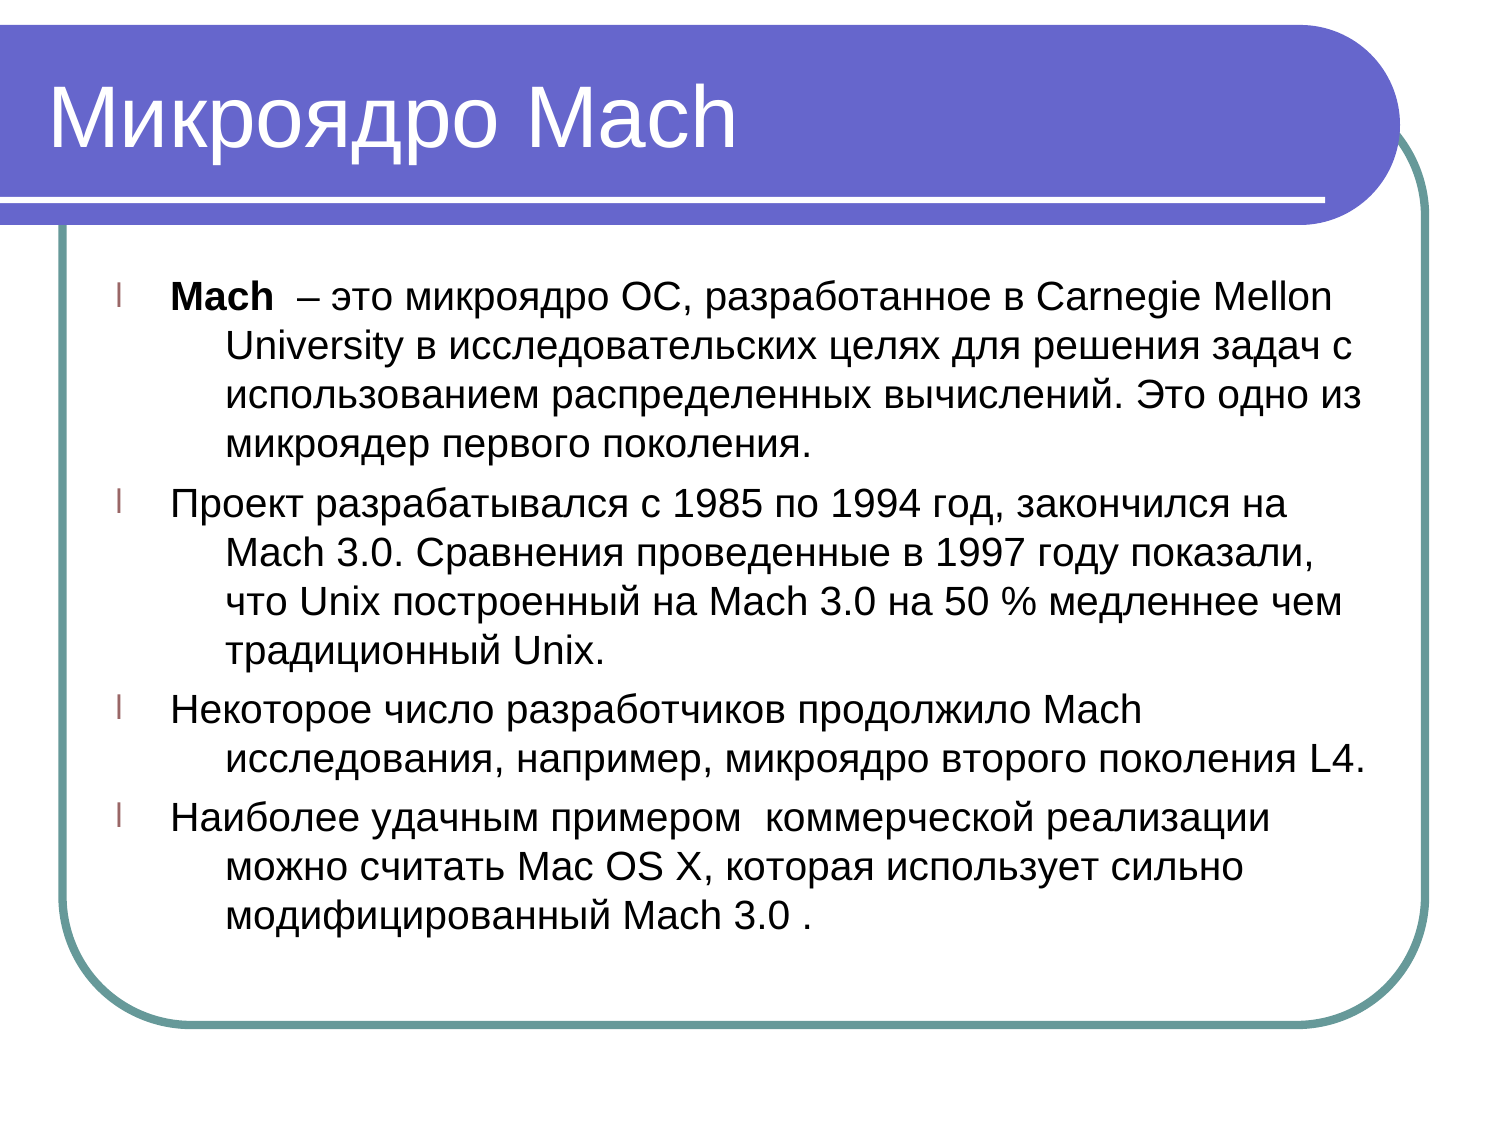

# Микроядро Mach
Mach  – это микроядро ОС, разработанное в Carnegie Mellon University в исследовательских целях для решения задач с использованием распределенных вычислений. Это одно из микроядер первого поколения.
Проект разрабатывался с 1985 по 1994 год, закончился на Mach 3.0. Сравнения проведенные в 1997 году показали, что Unix построенный на Mach 3.0 на 50 % медленнее чем традиционный Unix.
Некоторое число разработчиков продолжило Mach исследования, например, микроядро второго поколения L4.
Наиболее удачным примером коммерческой реализации можно считать Mac OS X, которая использует сильно модифицированный Mach 3.0 .